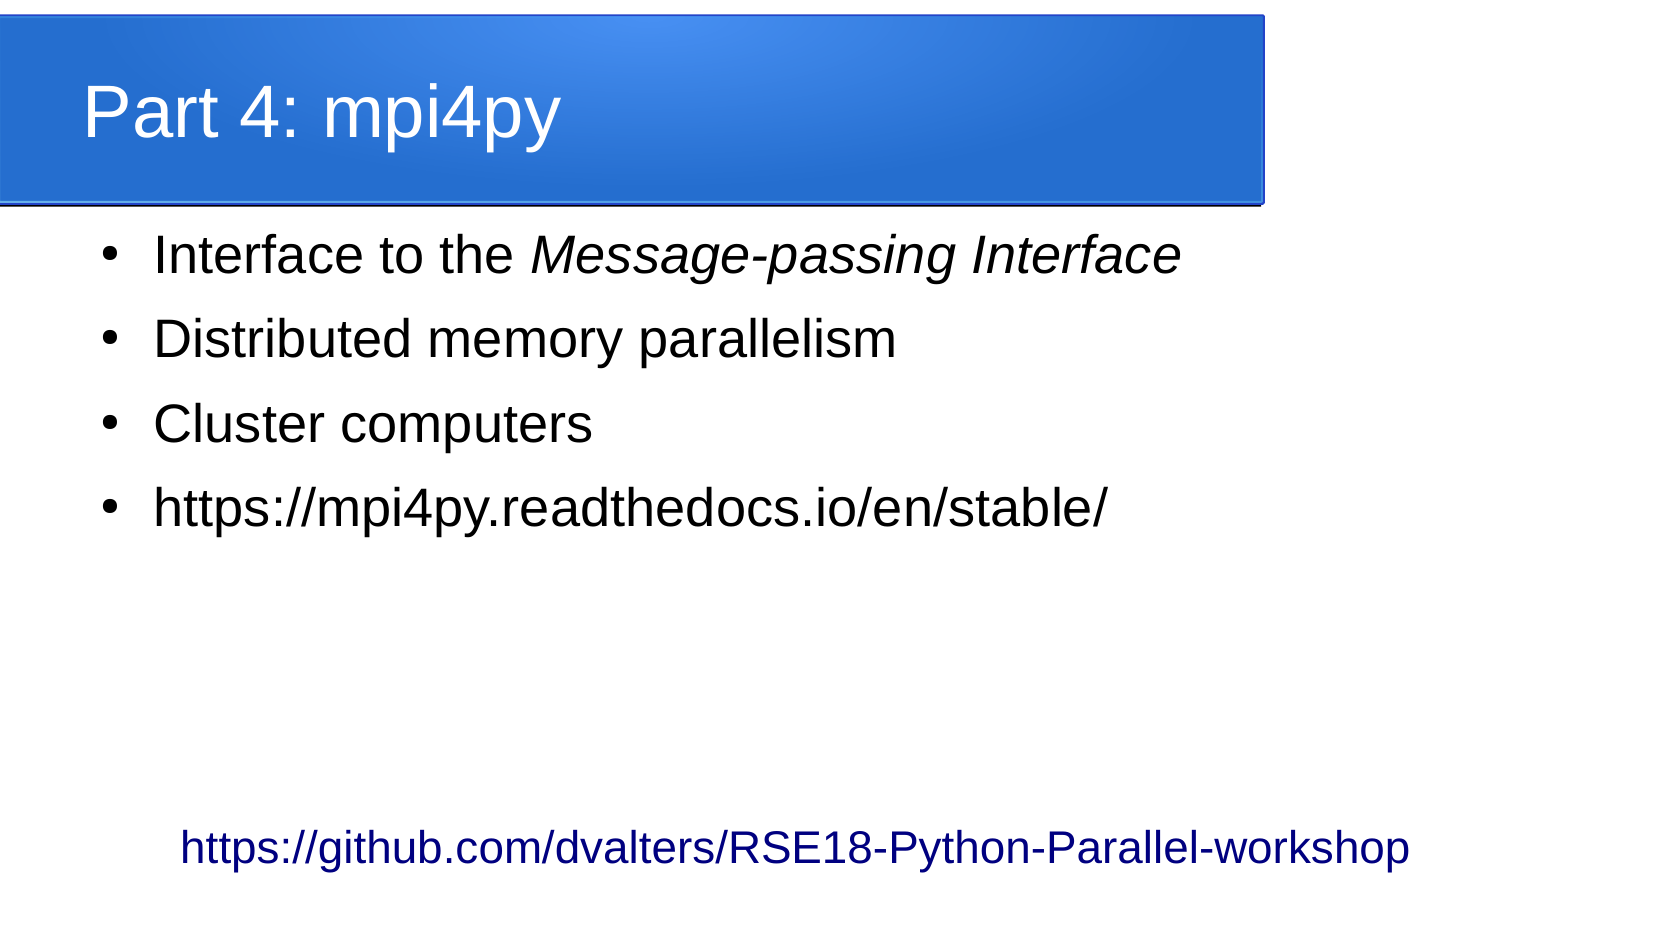

# Part 4: mpi4py
Interface to the Message-passing Interface
Distributed memory parallelism
Cluster computers
https://mpi4py.readthedocs.io/en/stable/
https://github.com/dvalters/RSE18-Python-Parallel-workshop